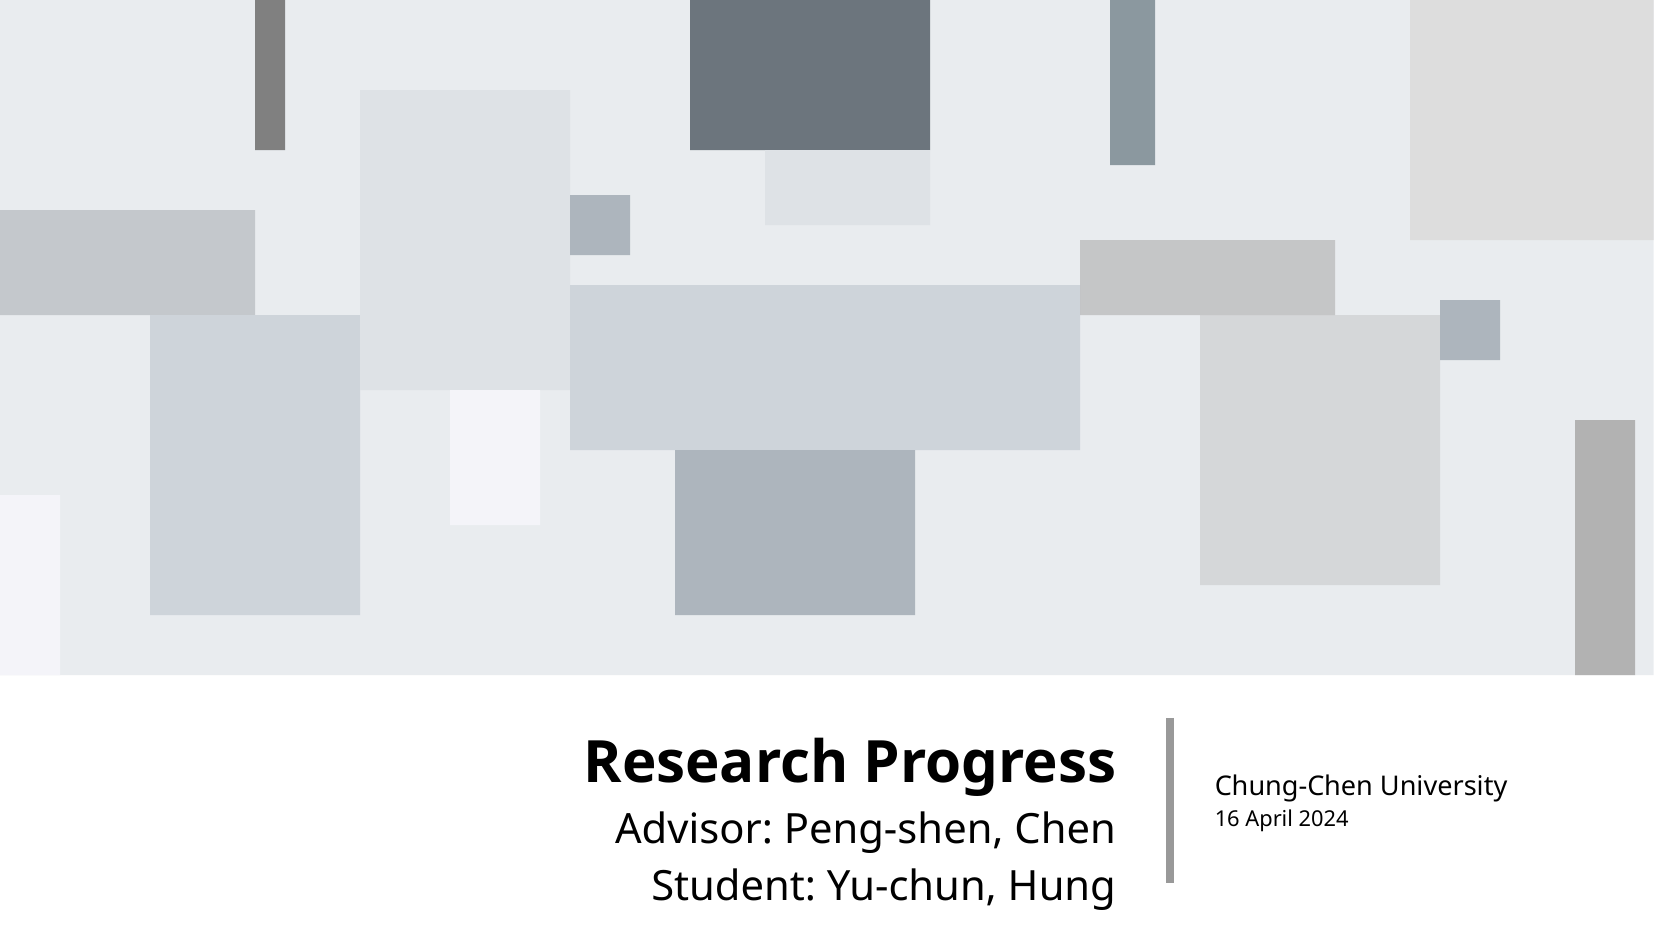

Research Progress
Advisor: Peng-shen, Chen
Student: Yu-chun, Hung
Chung-Chen University
16 April 2024